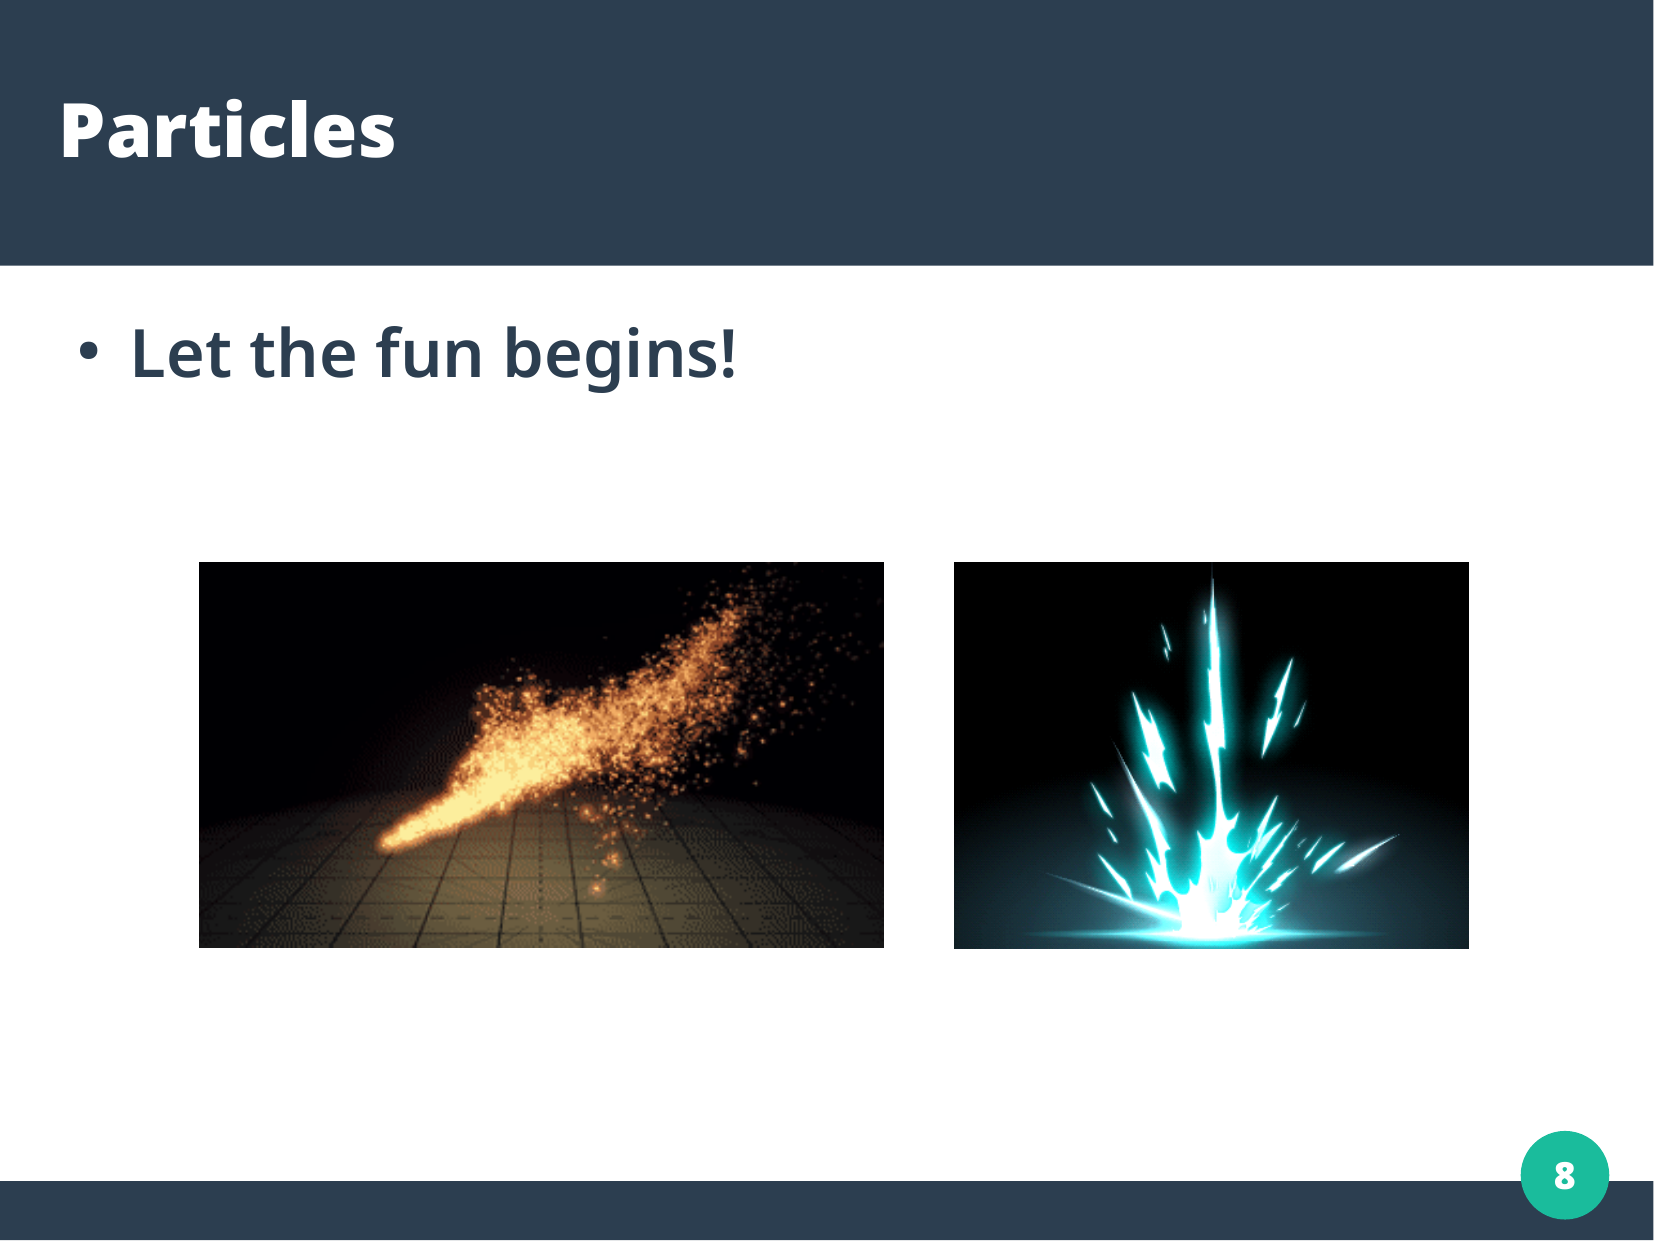

# Particles
Let the fun begins!
8